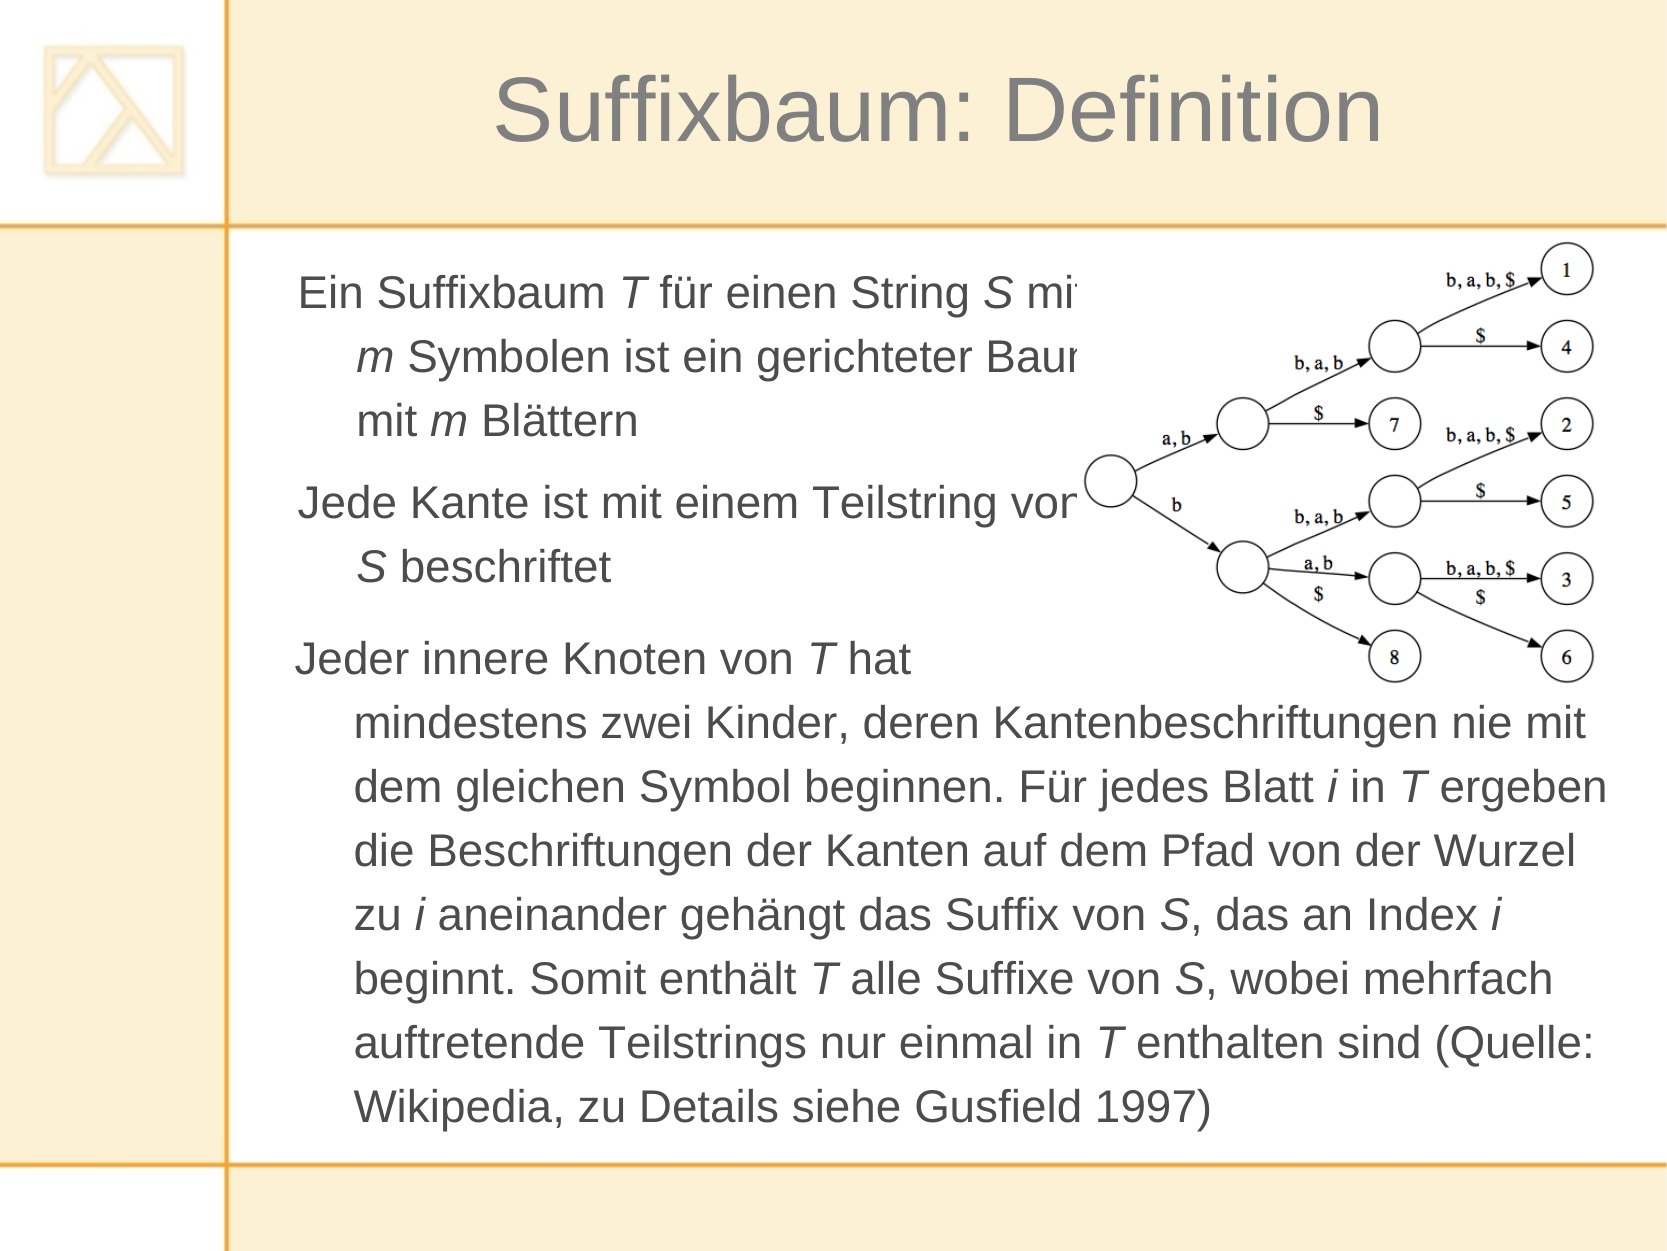

# Suffixbaum: Definition
Ein Suffixbaum T für einen String S mit m Symbolen ist ein gerichteter Baum mit m Blättern
Jede Kante ist mit einem Teilstring von S beschriftet
Jeder innere Knoten von T hat
mindestens zwei Kinder, deren Kantenbeschriftungen nie mit dem gleichen Symbol beginnen. Für jedes Blatt i in T ergeben die Beschriftungen der Kanten auf dem Pfad von der Wurzel zu i aneinander gehängt das Suffix von S, das an Index i beginnt. Somit enthält T alle Suffixe von S, wobei mehrfach auftretende Teilstrings nur einmal in T enthalten sind (Quelle: Wikipedia, zu Details siehe Gusfield 1997)